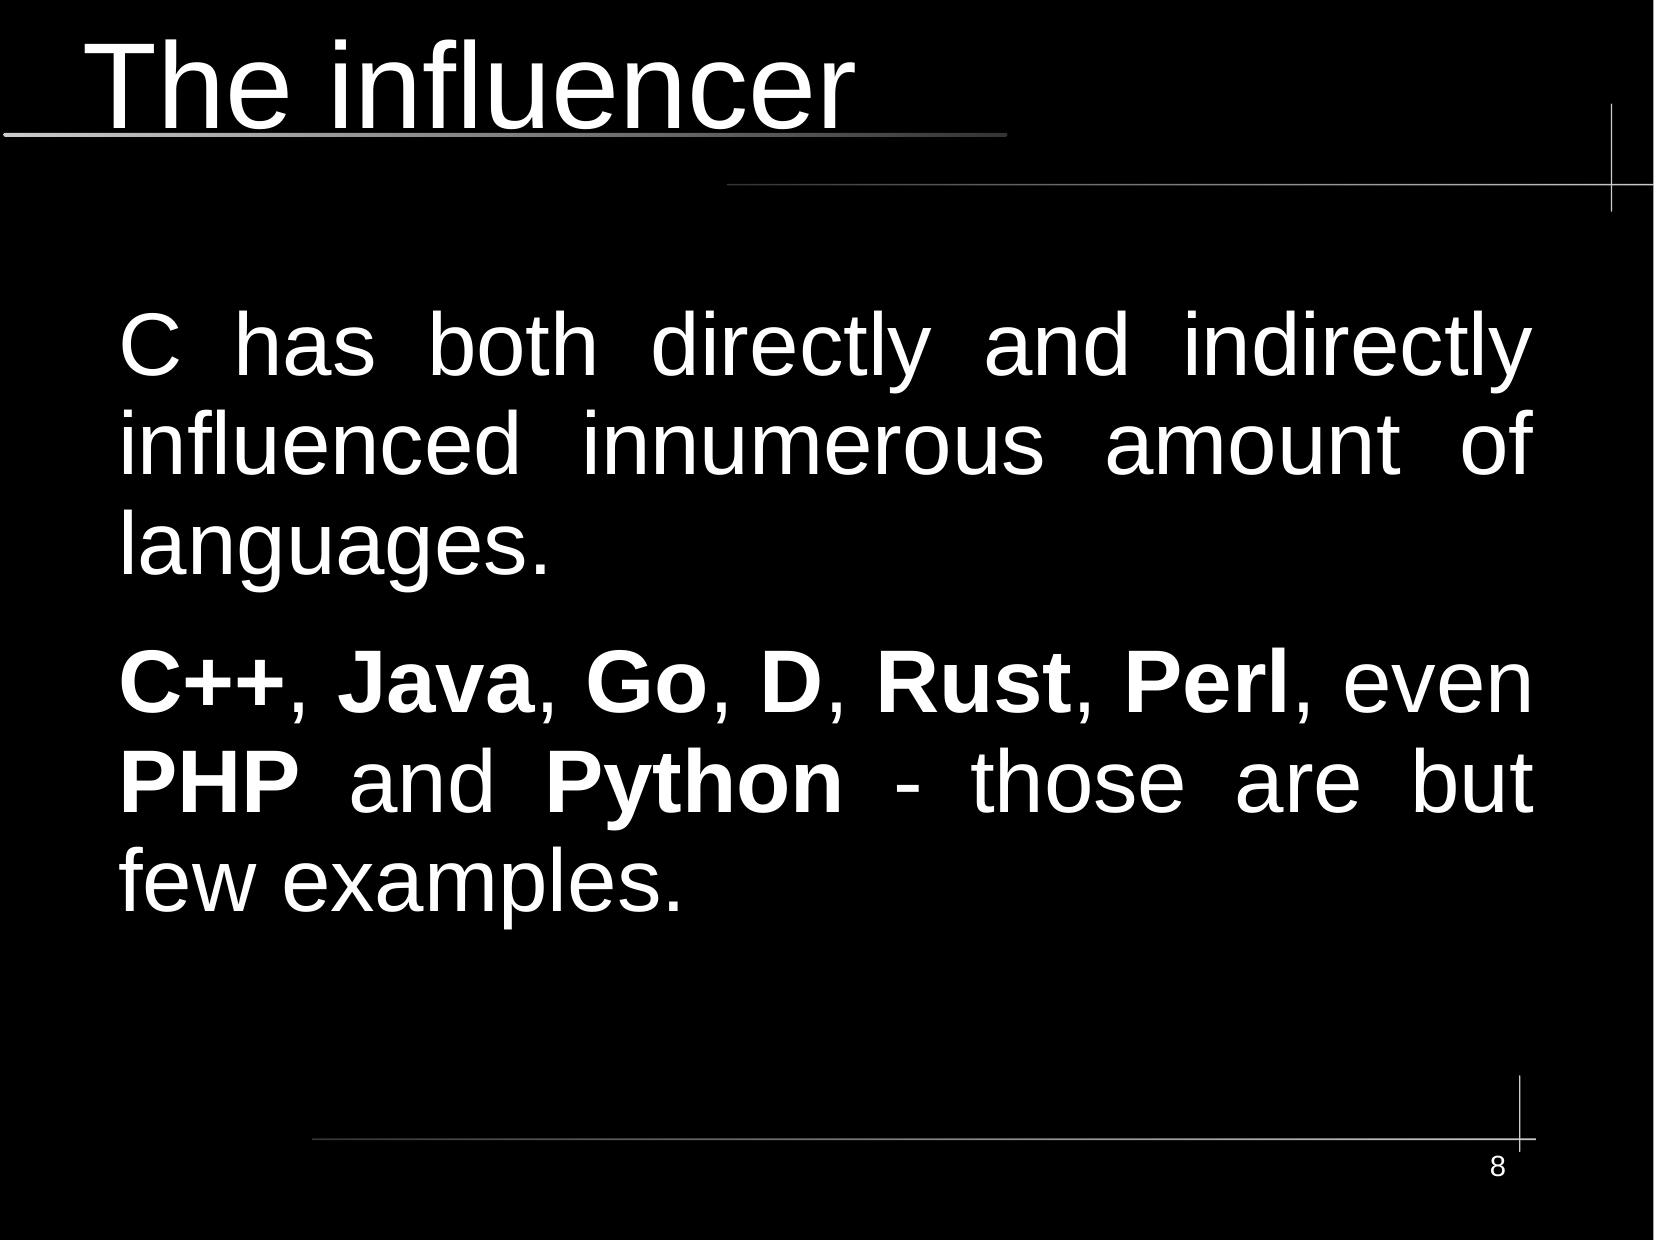

# The influencer
C has both directly and indirectly influenced innumerous amount of languages.
C++, Java, Go, D, Rust, Perl, even PHP and Python - those are but few examples.
8